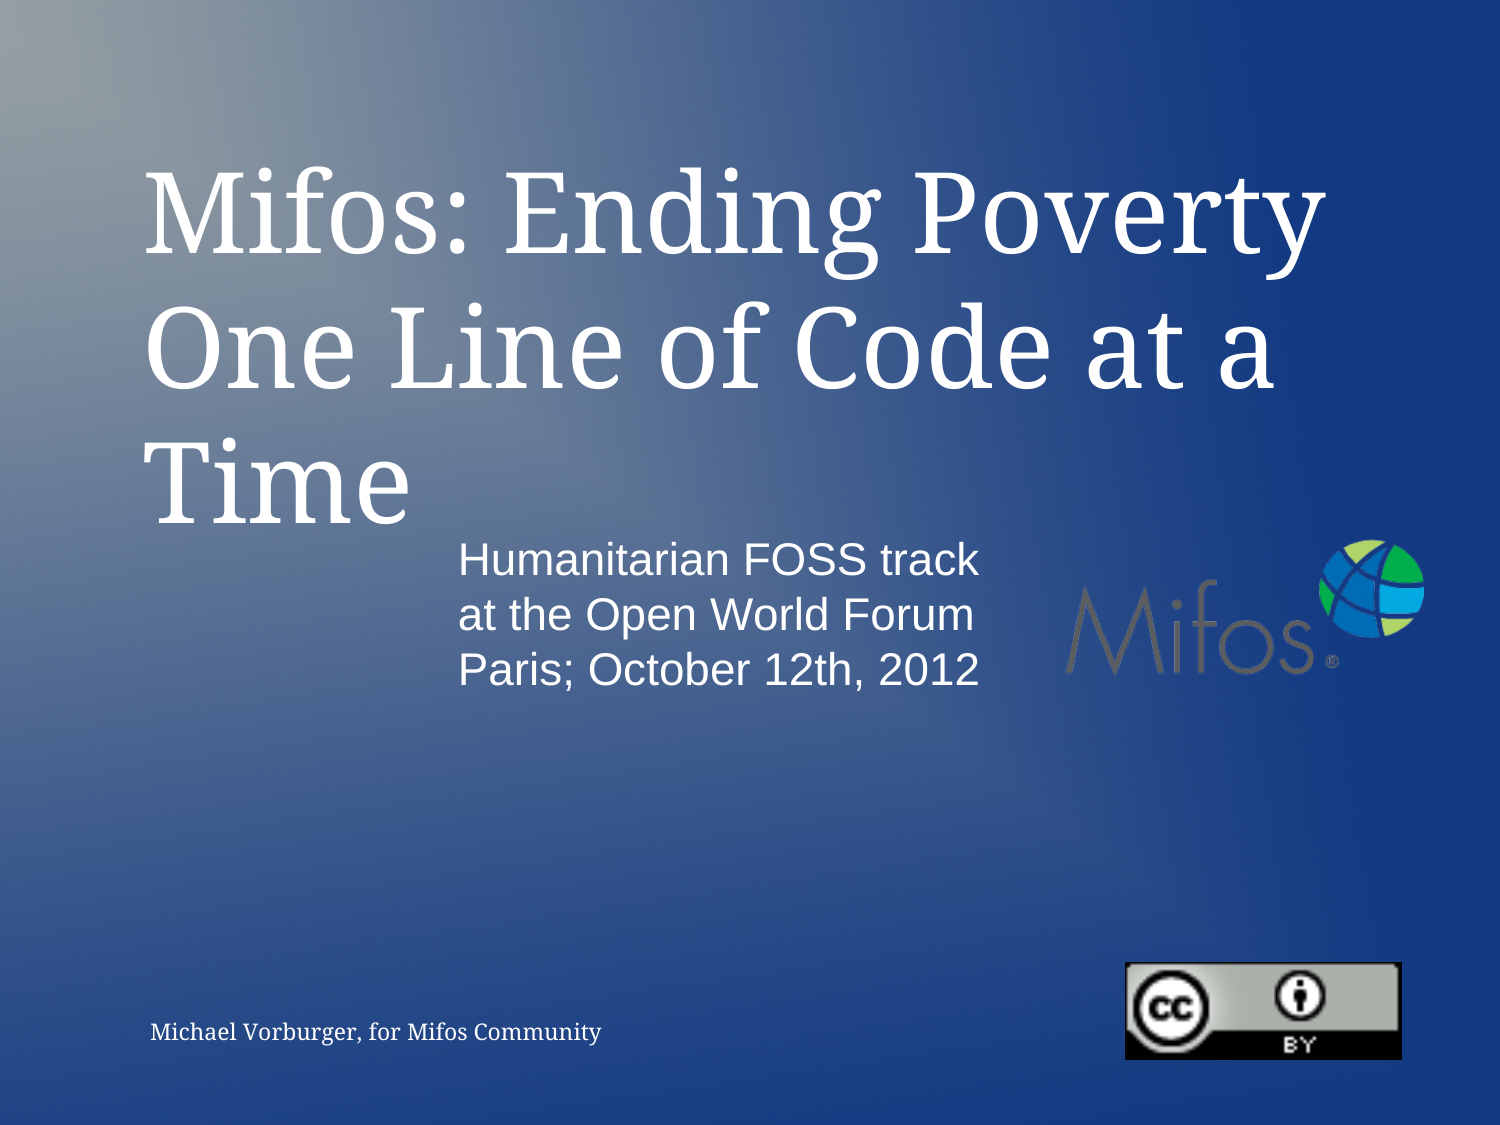

# Mifos: Ending Poverty One Line of Code at a Time
Humanitarian FOSS track
at the Open World Forum
Paris; October 12th, 2012
Michael Vorburger, for Mifos Community